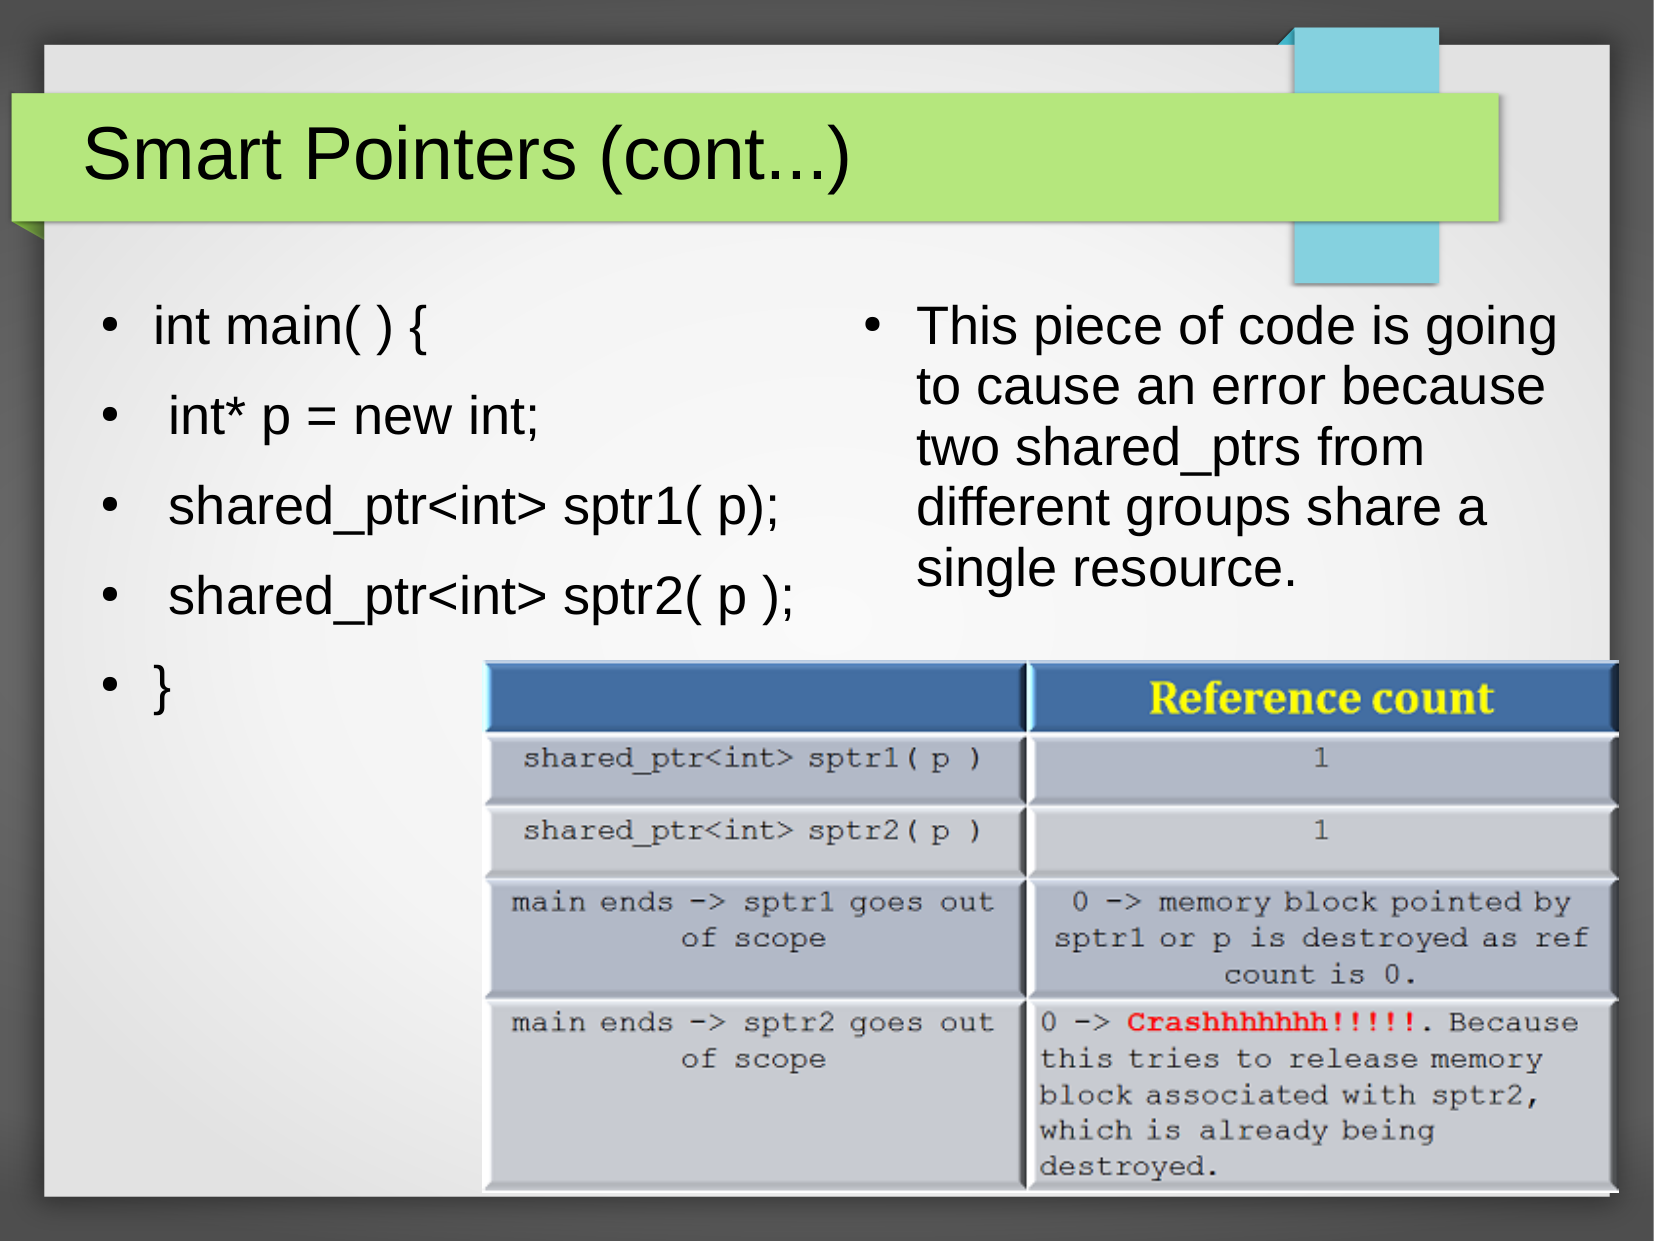

# Smart Pointers (cont...)
int main( ) {
 int* p = new int;
 shared_ptr<int> sptr1( p);
 shared_ptr<int> sptr2( p );
}
This piece of code is going to cause an error because two shared_ptrs from different groups share a single resource.